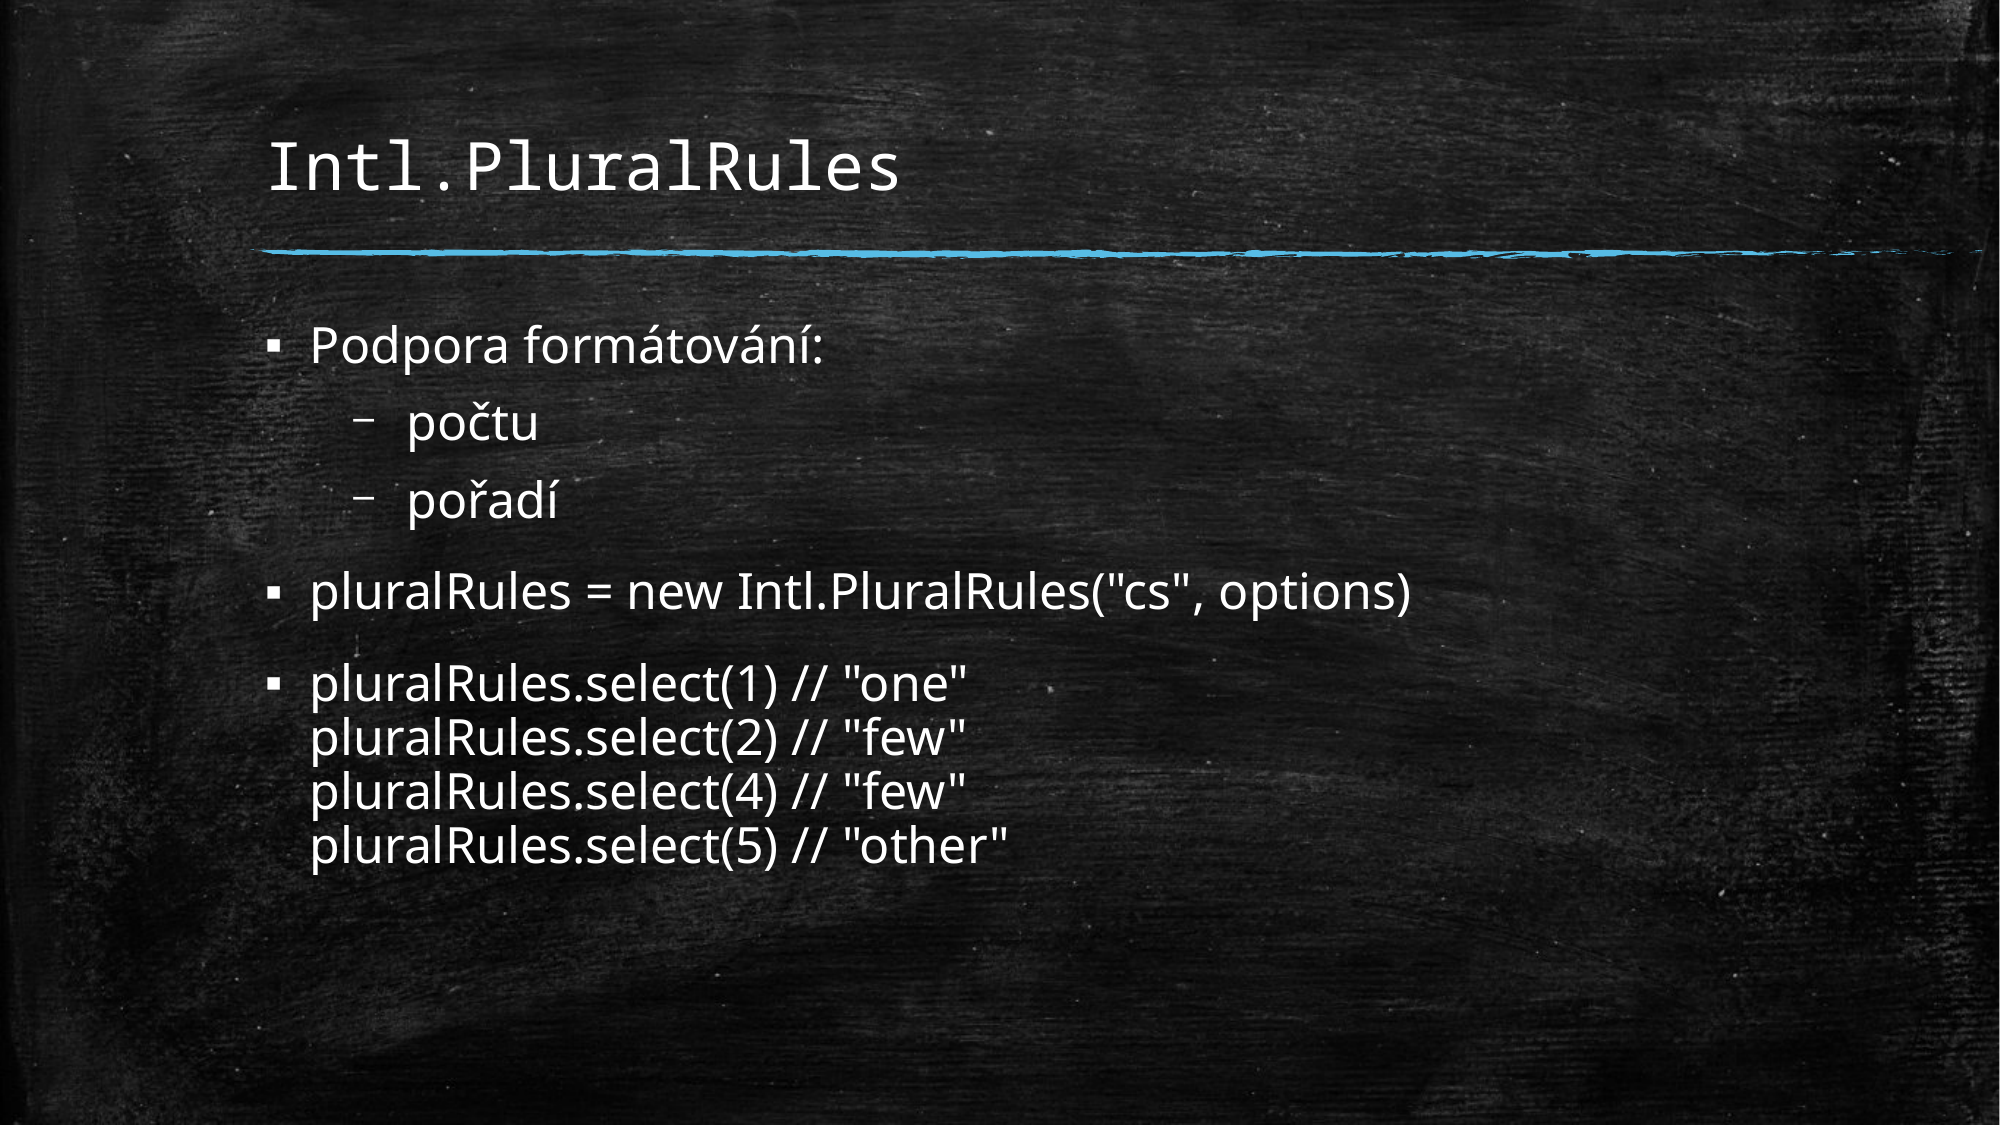

# Intl.PluralRules
Podpora formátování:
počtu
pořadí
pluralRules = new Intl.PluralRules("cs", options)
pluralRules.select(1) // "one"
pluralRules.select(2) // "few"
pluralRules.select(4) // "few"
pluralRules.select(5) // "other"